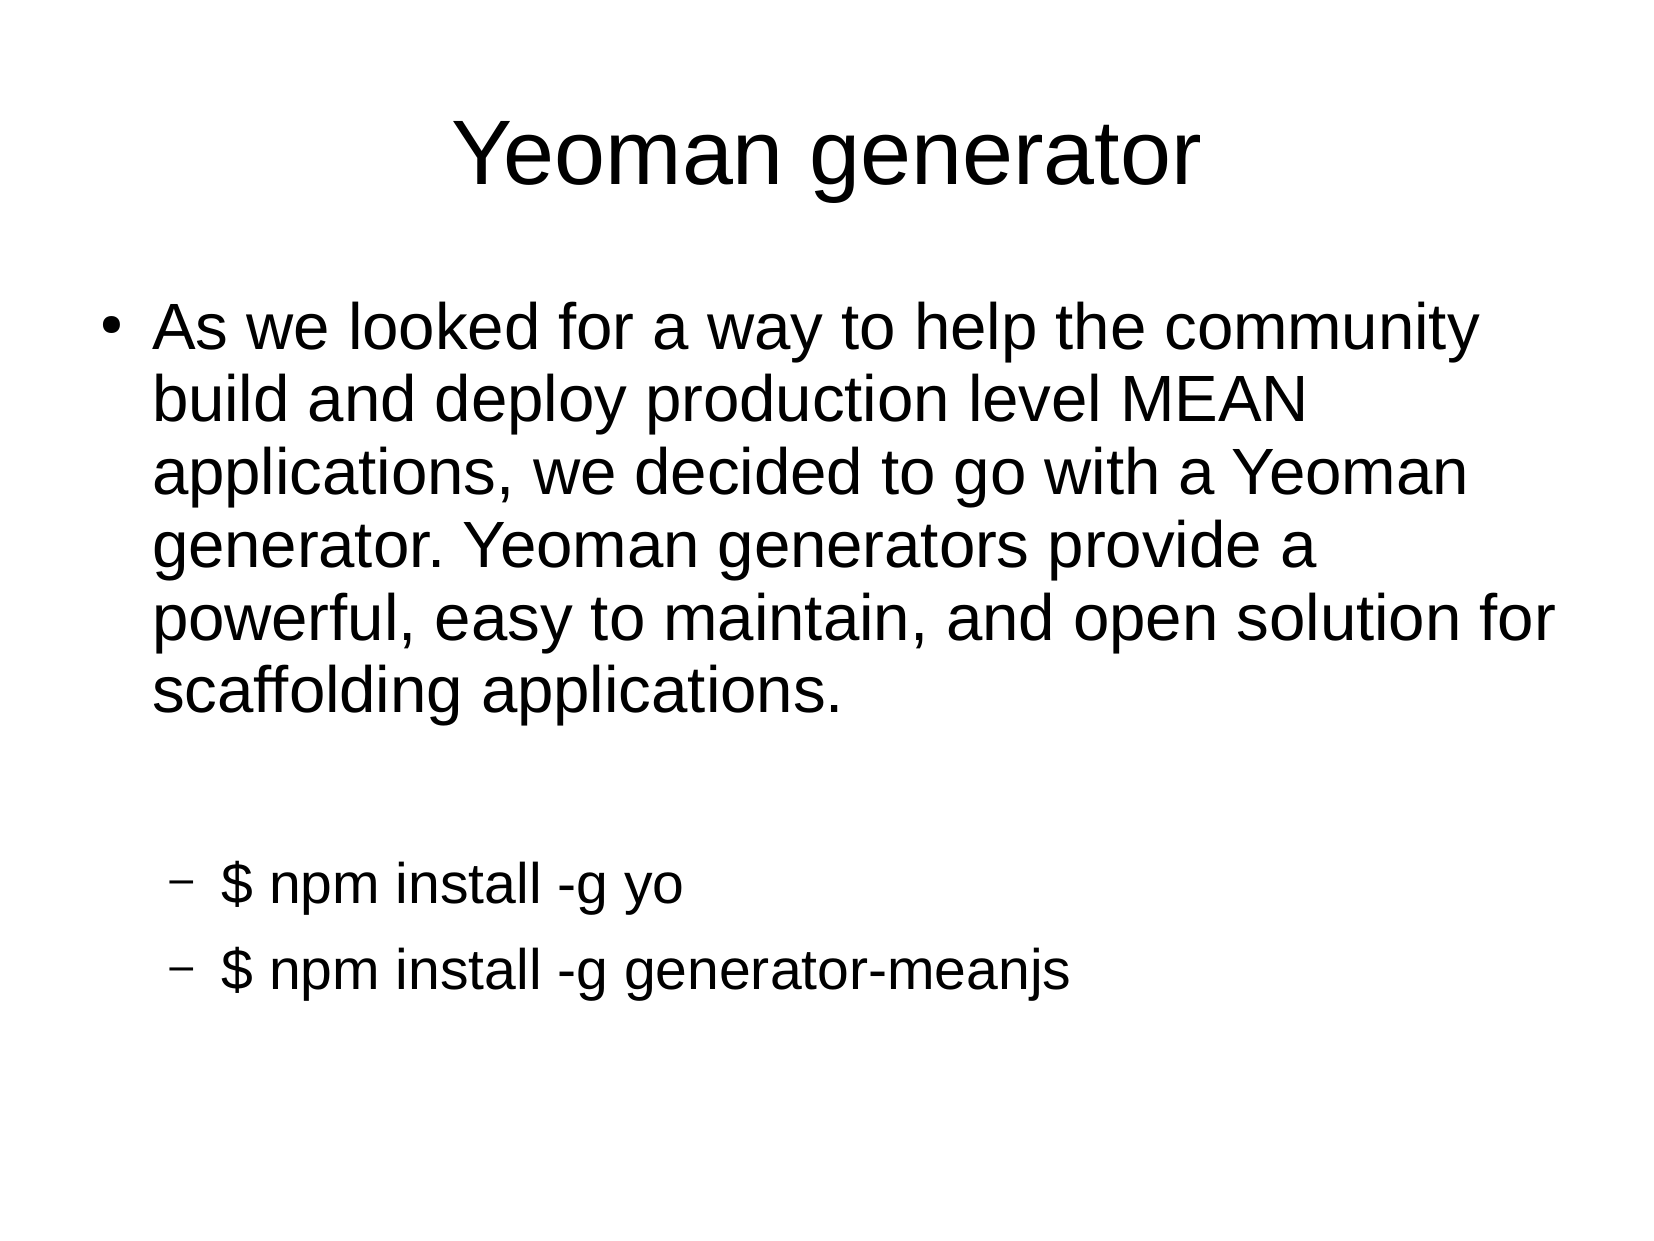

# Yeoman generator
As we looked for a way to help the community build and deploy production level MEAN applications, we decided to go with a Yeoman generator. Yeoman generators provide a powerful, easy to maintain, and open solution for scaffolding applications.
$ npm install -g yo
$ npm install -g generator-meanjs